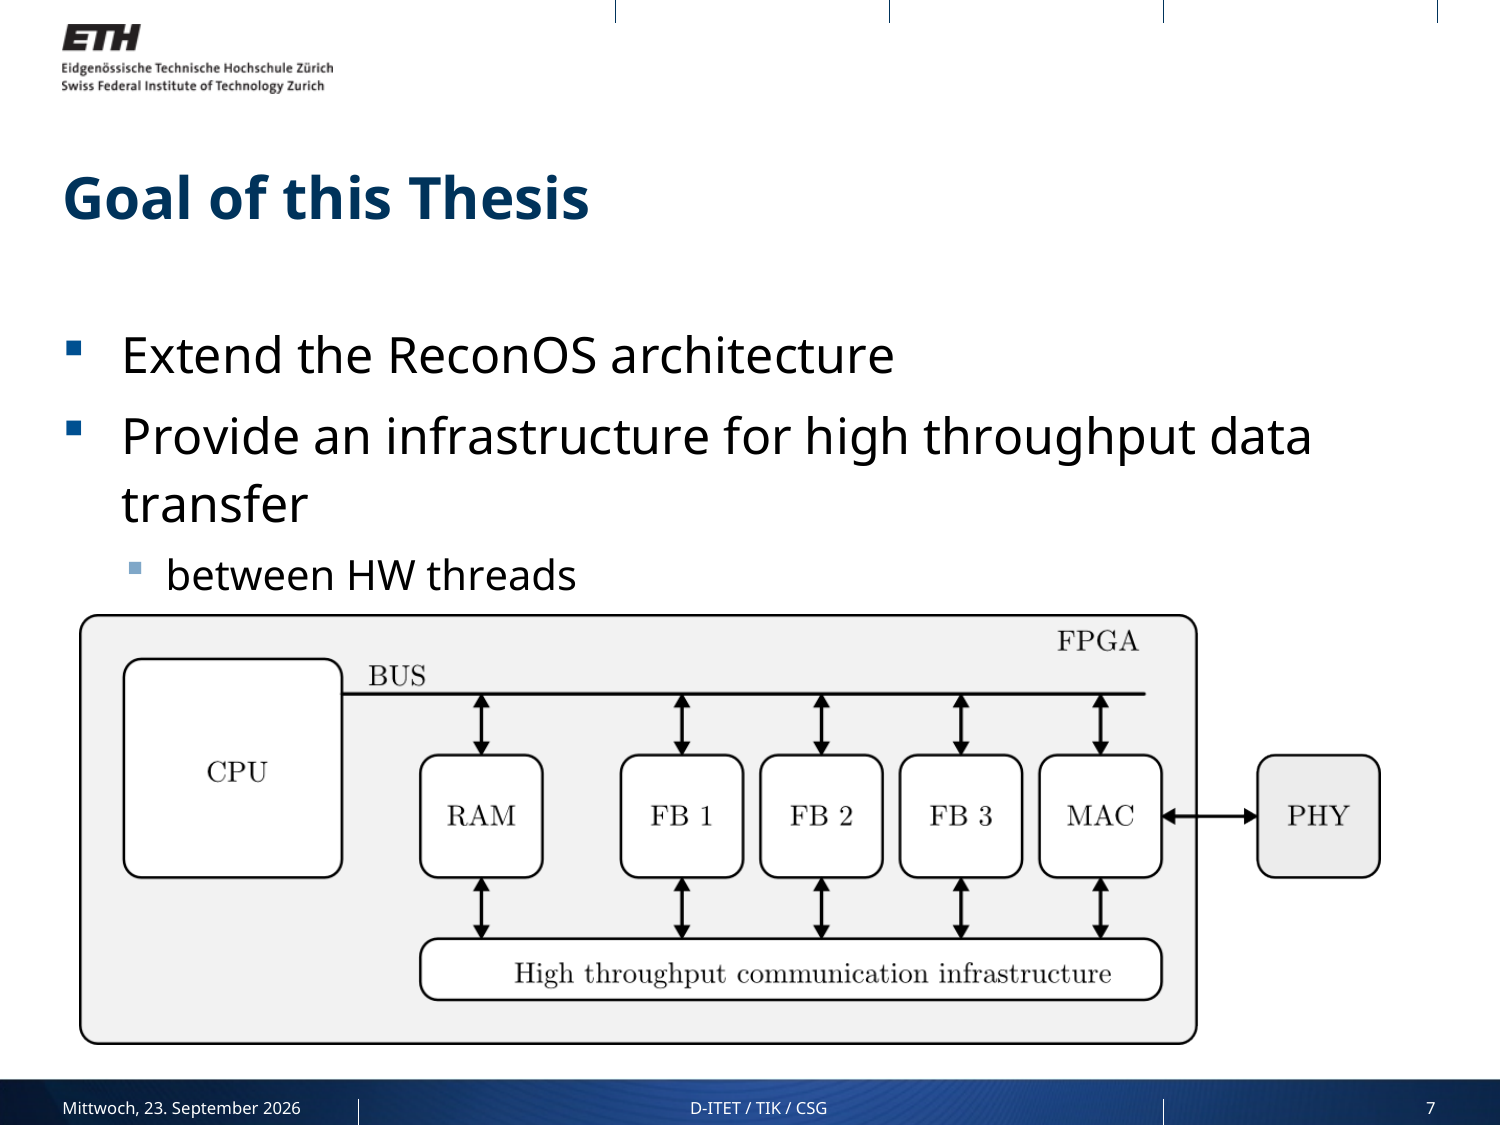

# Goal of this Thesis
Extend the ReconOS architecture
Provide an infrastructure for high throughput data transfer
between HW threads
between SW and HW threads
7